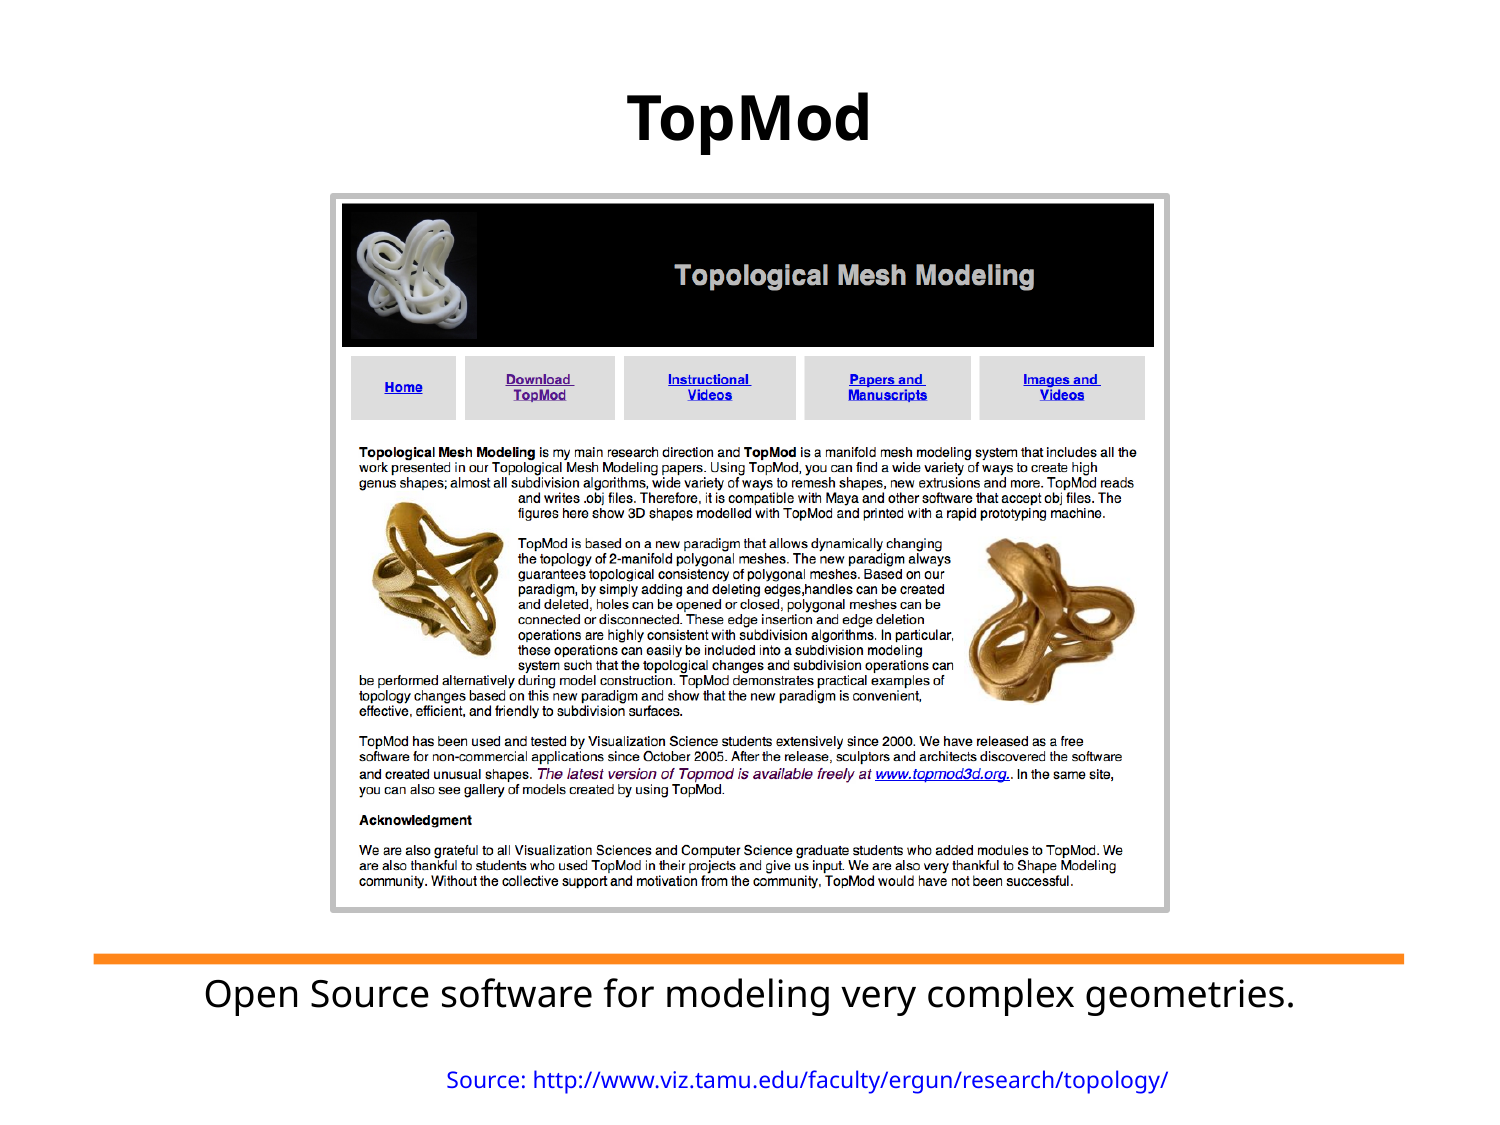

# TopMod
Open Source software for modeling very complex geometries.
Source: http://www.viz.tamu.edu/faculty/ergun/research/topology/